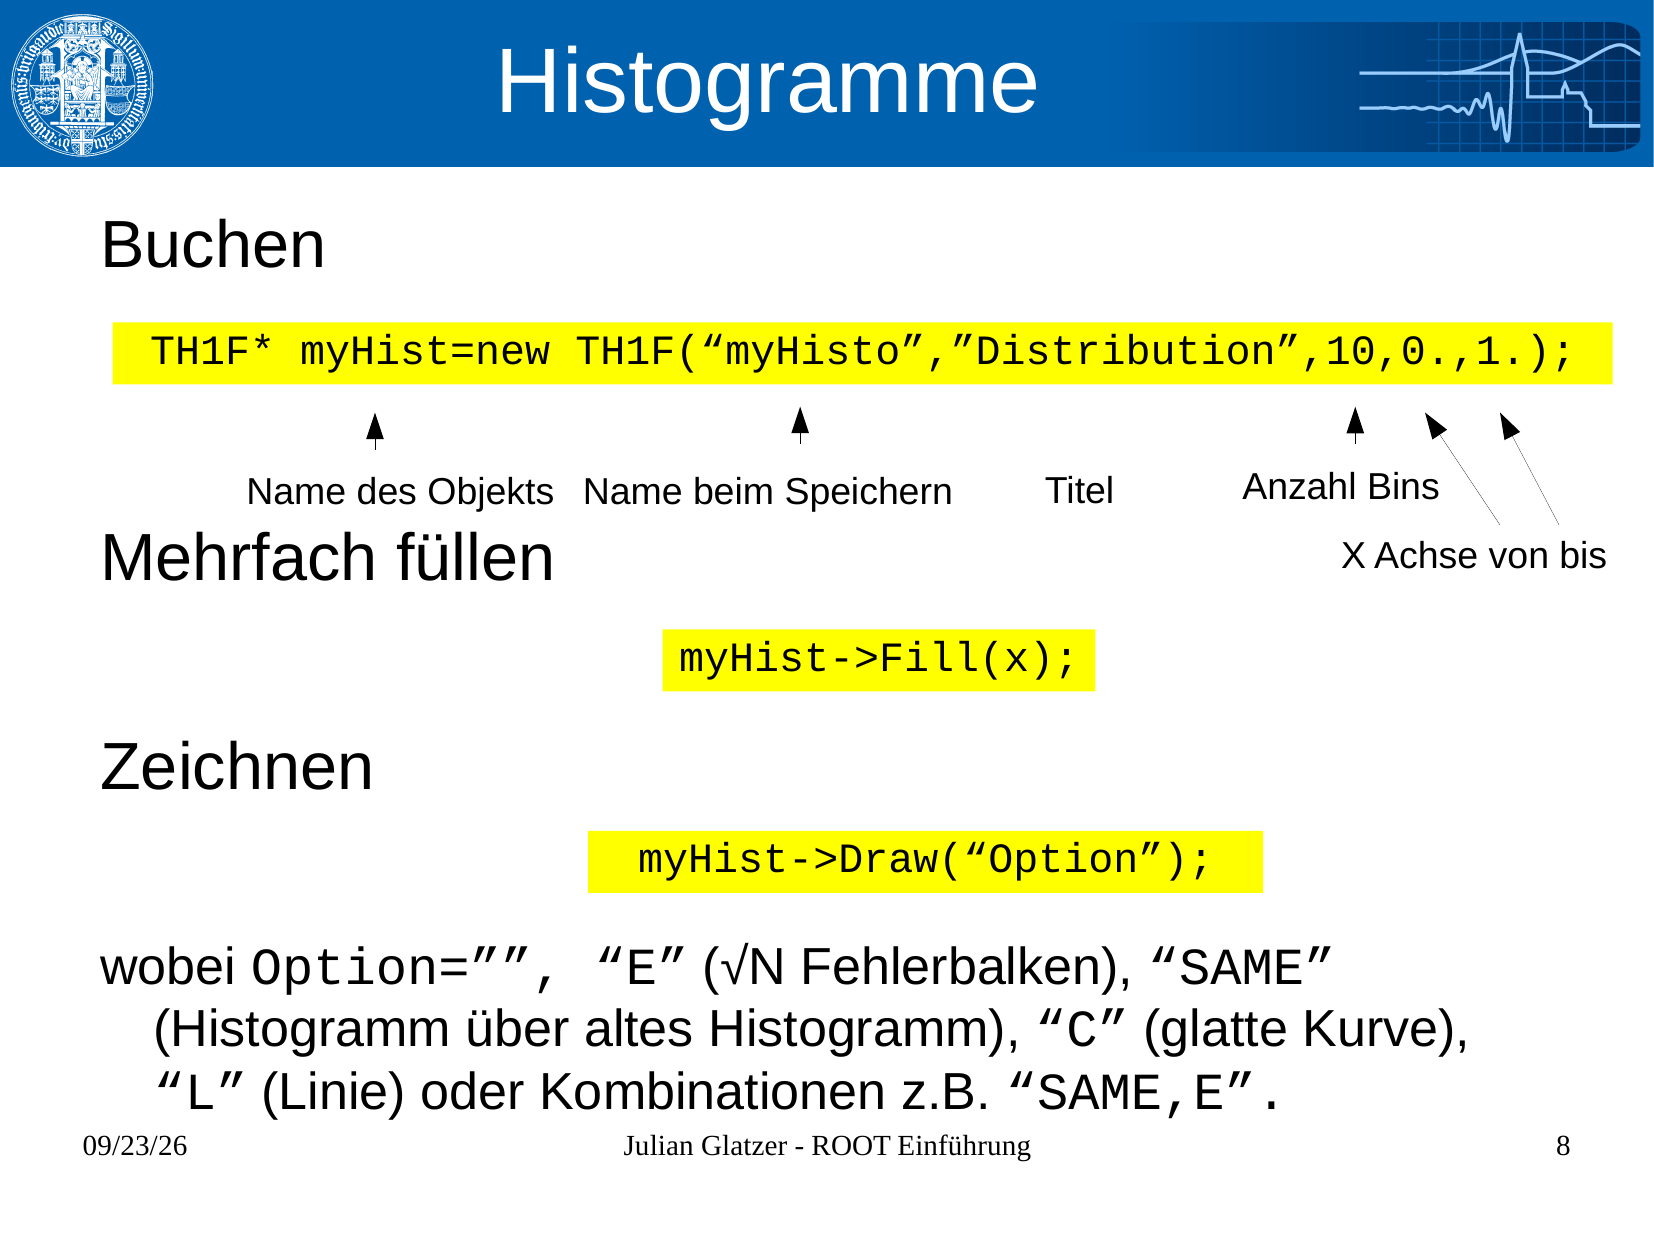

# Histogramme
Buchen
Mehrfach füllen
Zeichnen
wobei Option=””, “E” (√N Fehlerbalken), “SAME” (Histogramm über altes Histogramm), “C” (glatte Kurve), “L” (Linie) oder Kombinationen z.B. “SAME,E”.
TH1F* myHist=new TH1F(“myHisto”,”Distribution”,10,0.,1.);
Anzahl Bins
Titel
Name des Objekts
Name beim Speichern
X Achse von bis
myHist->Fill(x);
myHist->Draw(“Option”);
Julian Glatzer - ROOT Einführung
8